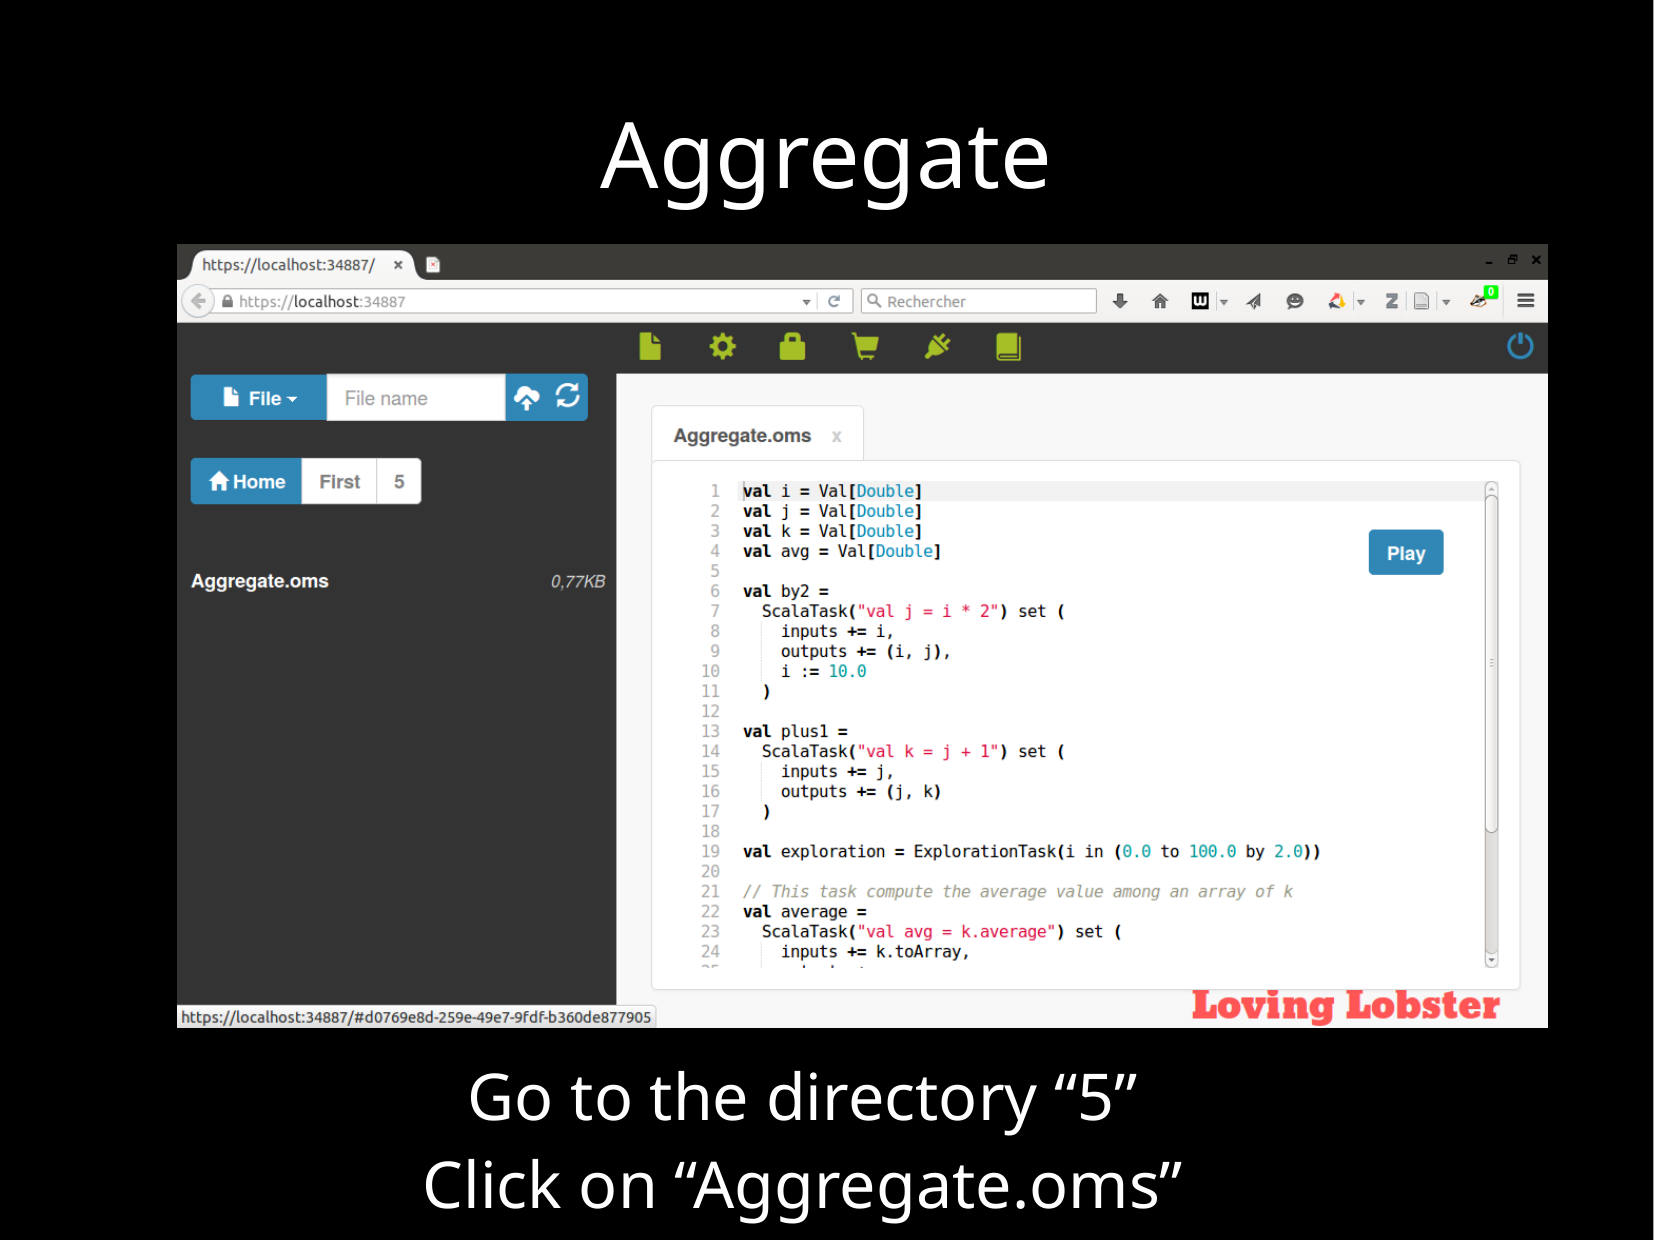

# Aggregate
Go to the directory “5”
Click on “Aggregate.oms”